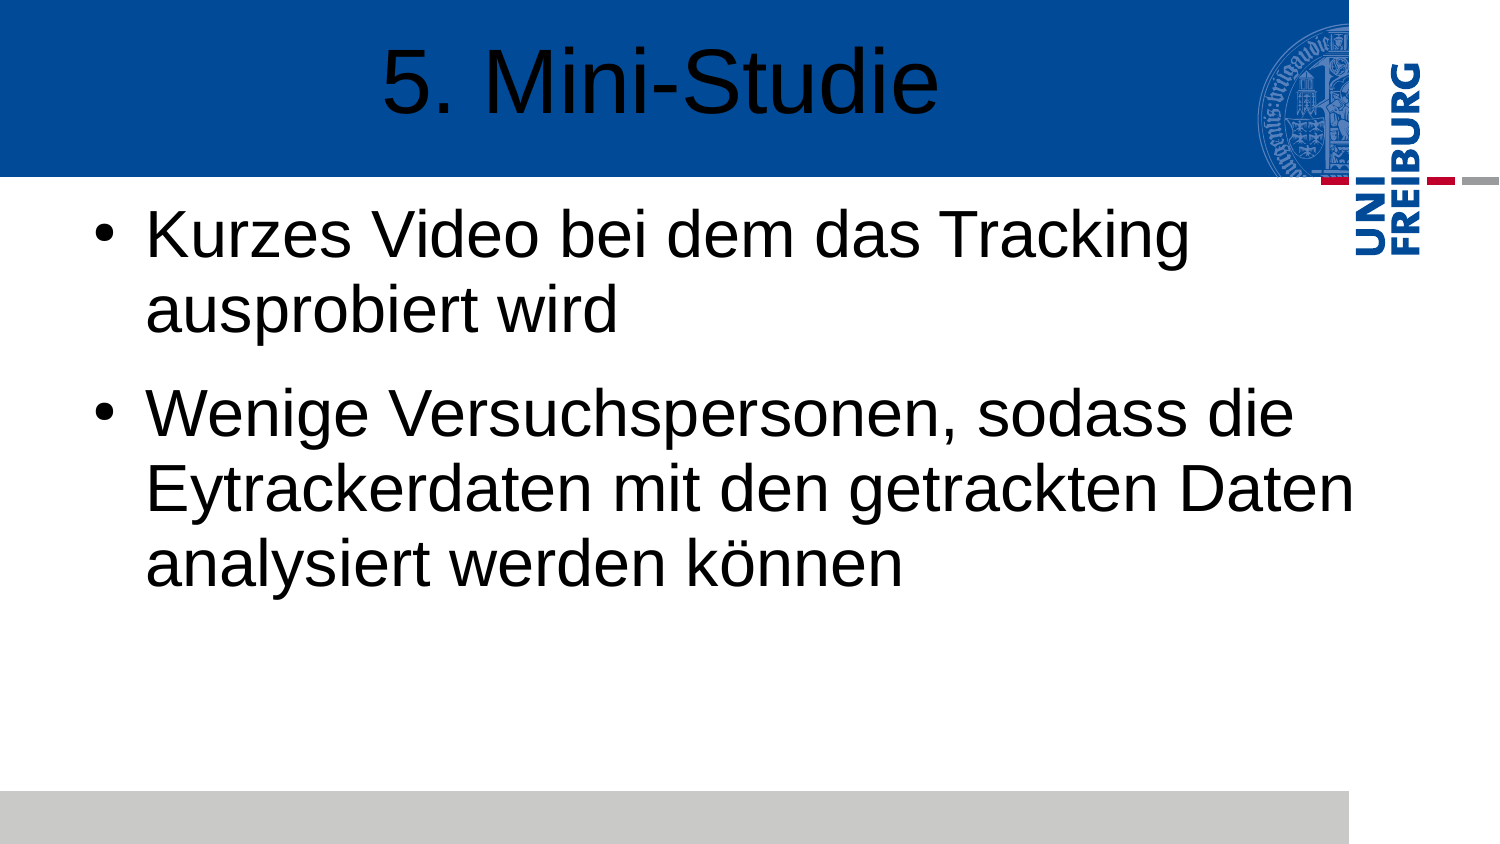

# 5. Mini-Studie
Kurzes Video bei dem das Tracking
ausprobiert wird
Wenige Versuchspersonen, sodass die Eytrackerdaten mit den getrackten Daten
analysiert werden können